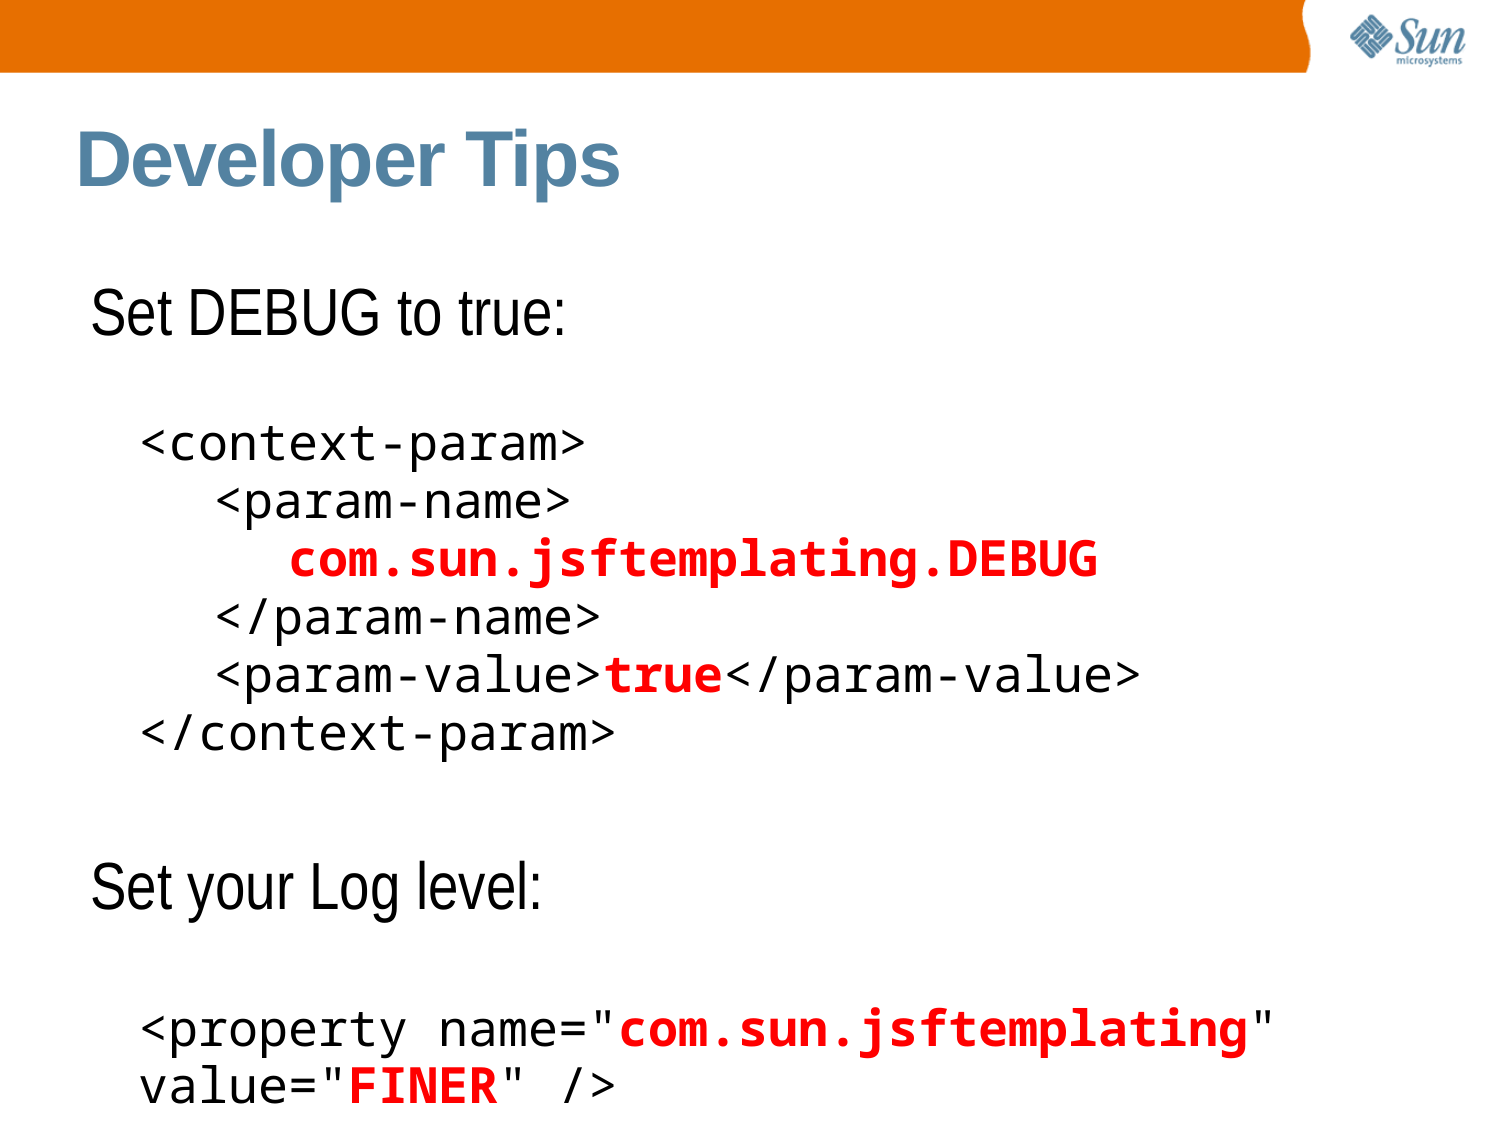

Developer Tips
# Set DEBUG to true: <context-param> <param-name> com.sun.jsftemplating.DEBUG </param-name> <param-value>true</param-value> </context-param>
Set your Log level:
<property name="com.sun.jsftemplating" value="FINER" />